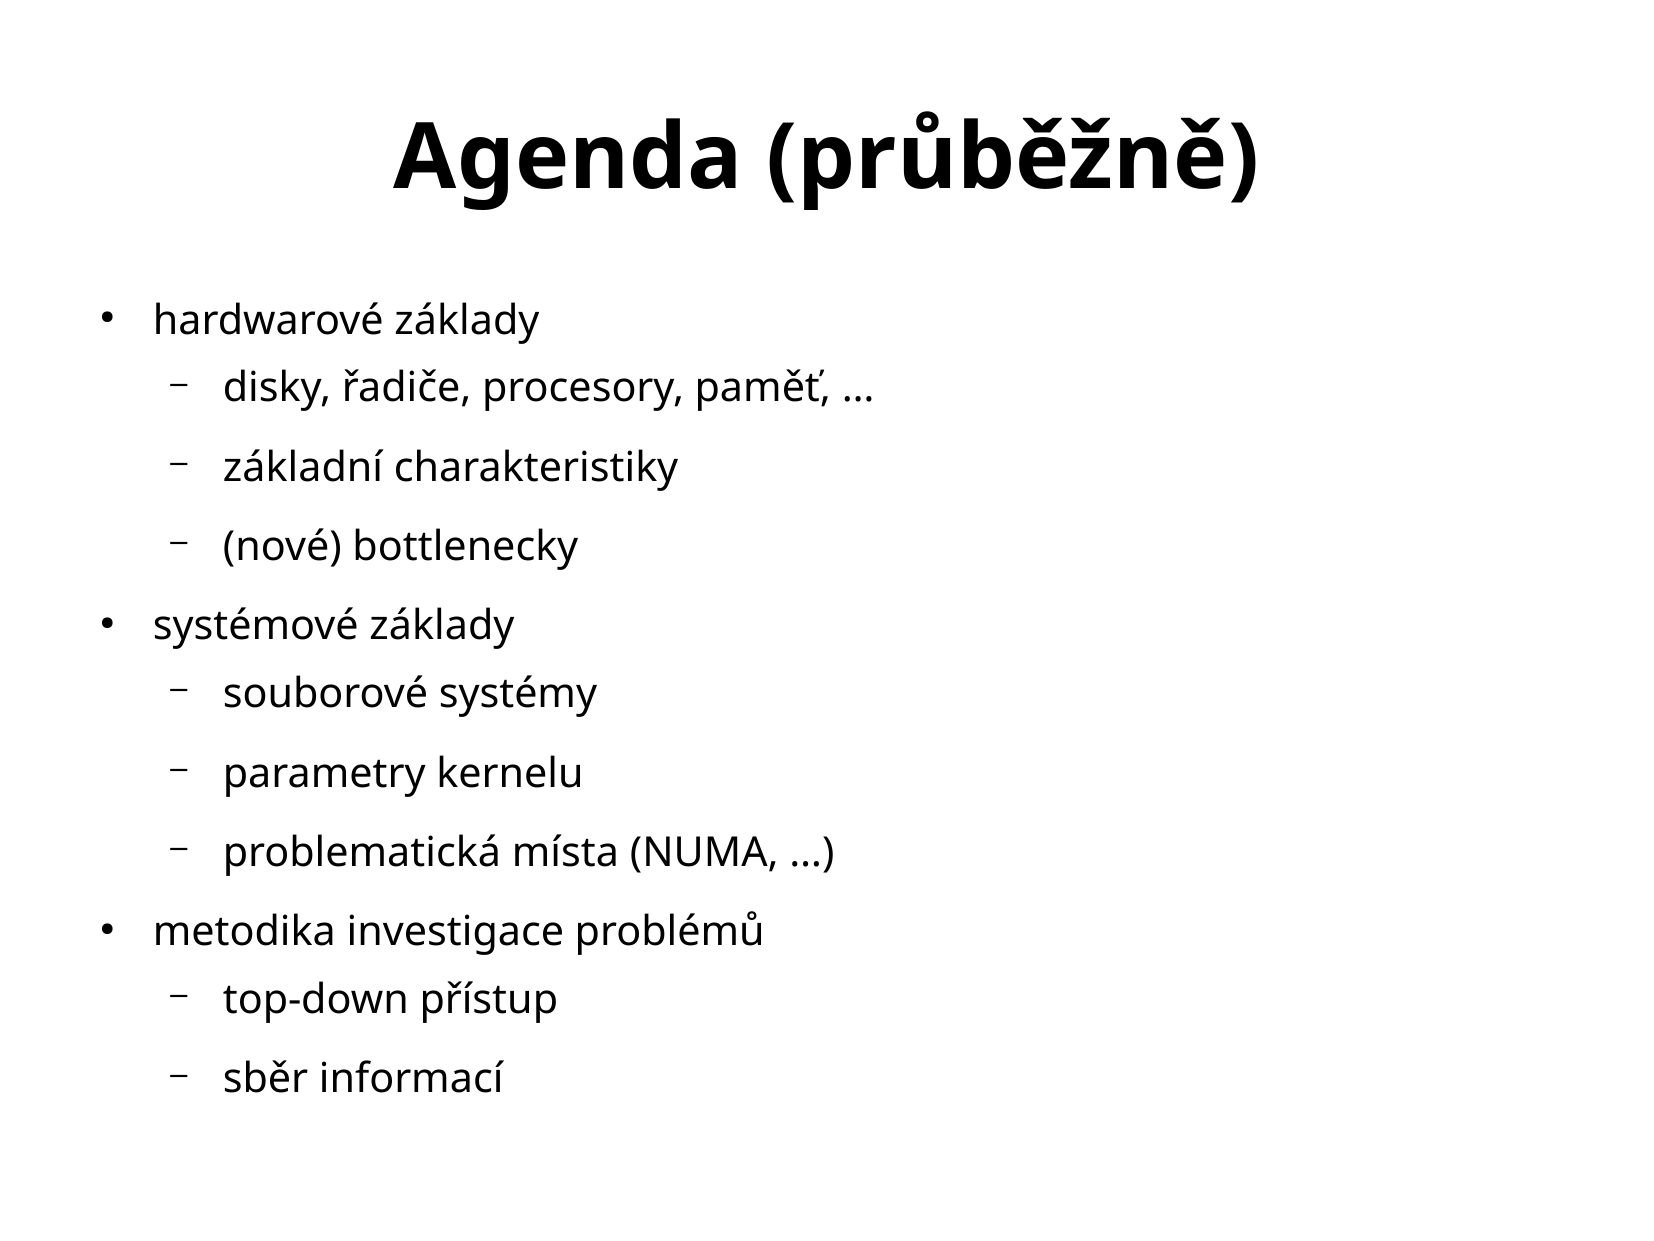

# Agenda (průběžně)
hardwarové základy
disky, řadiče, procesory, paměť, …
základní charakteristiky
(nové) bottlenecky
systémové základy
souborové systémy
parametry kernelu
problematická místa (NUMA, …)
metodika investigace problémů
top-down přístup
sběr informací